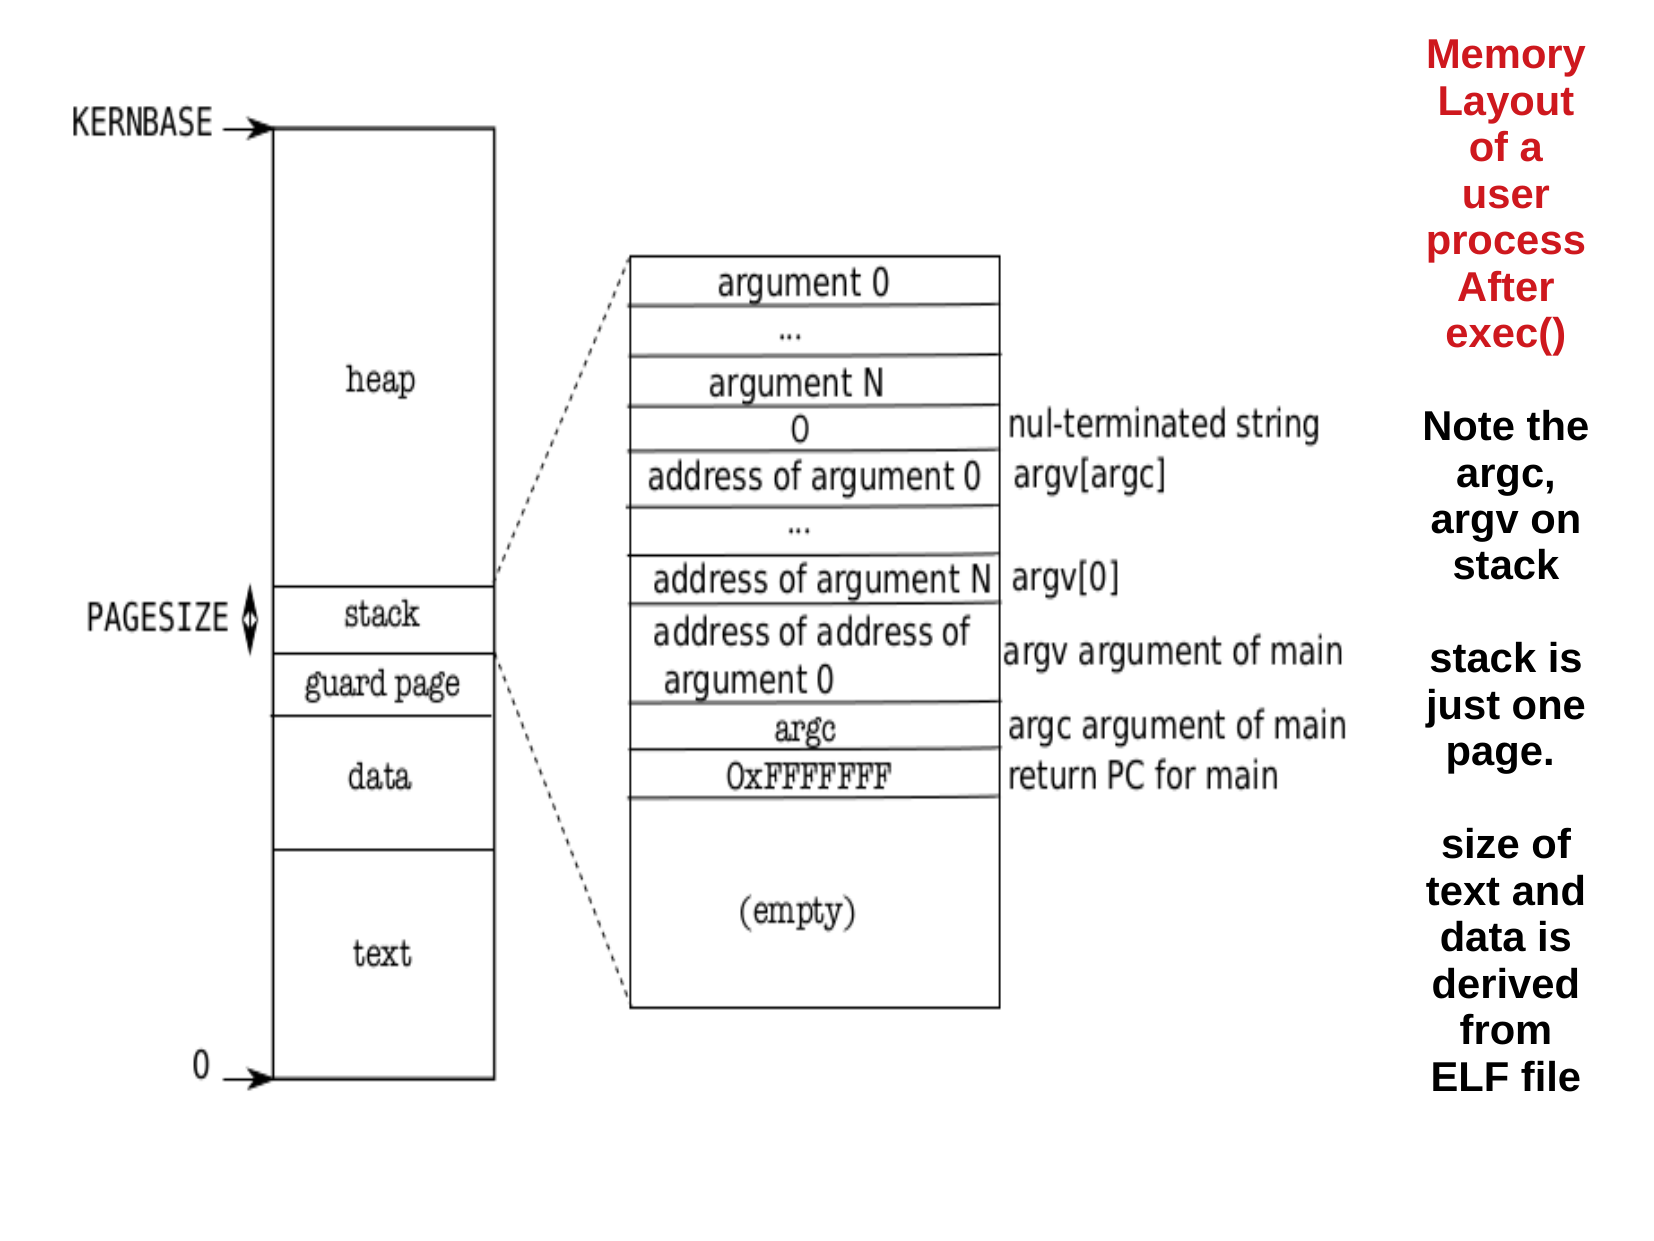

Memory Layout of a user process
After exec()
Note the argc, argv on stack
stack is just one page.
size of text and data is derived from ELF file